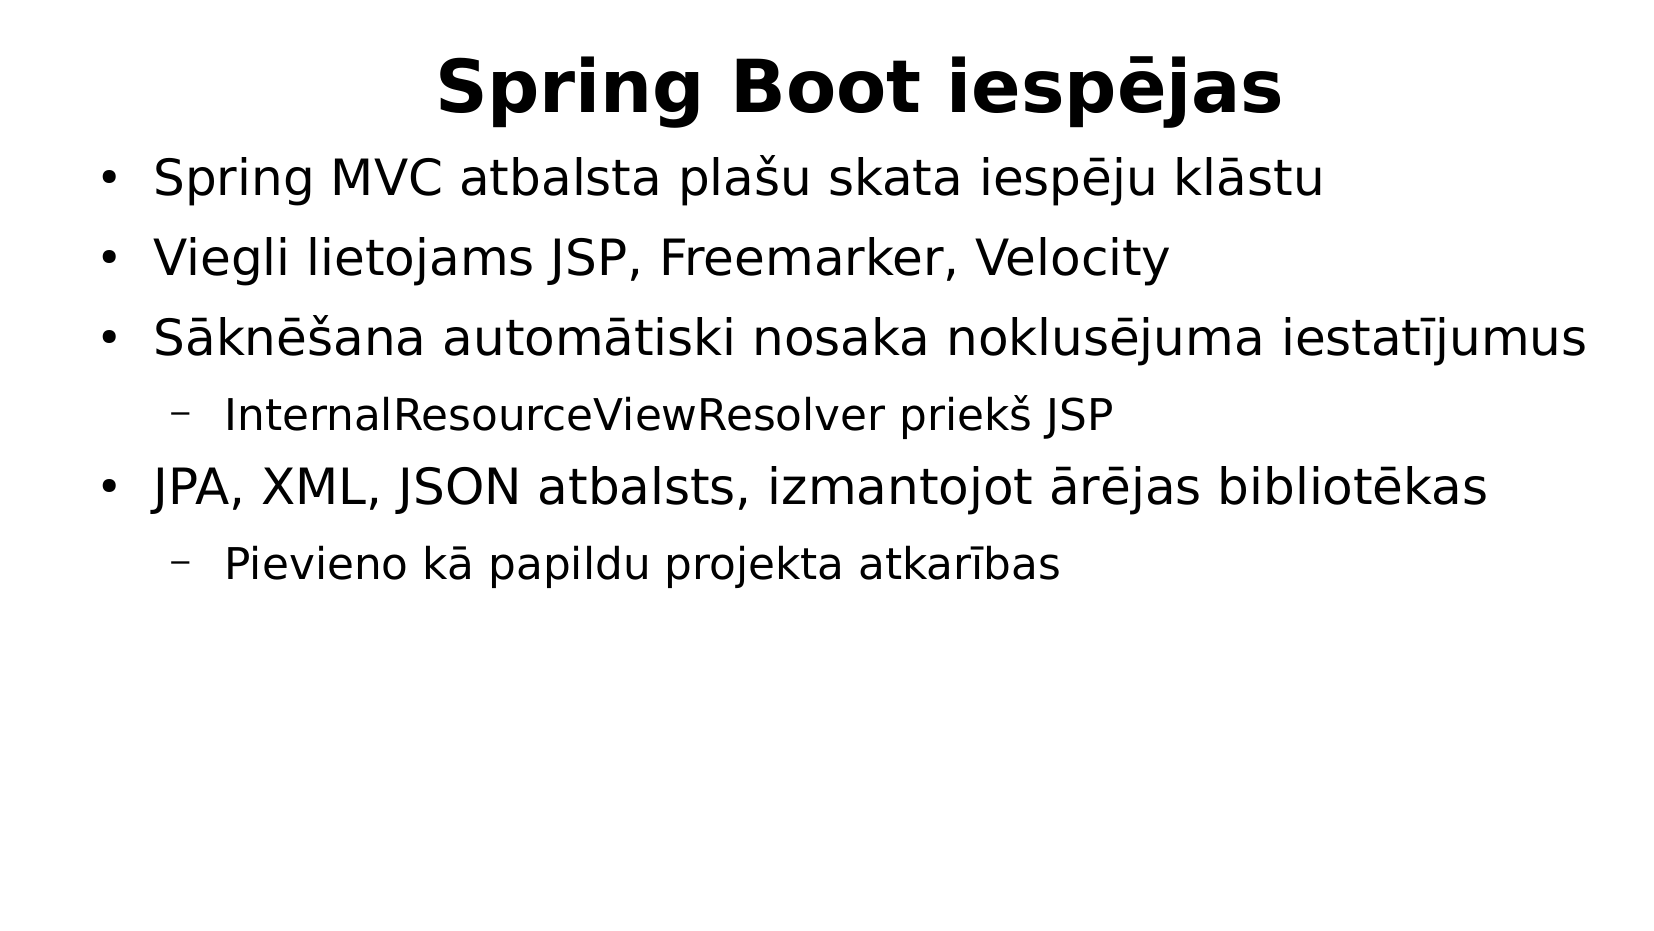

# Spring Boot iespējas
Spring MVC atbalsta plašu skata iespēju klāstu
Viegli lietojams JSP, Freemarker, Velocity
Sāknēšana automātiski nosaka noklusējuma iestatījumus
InternalResourceViewResolver priekš JSP
JPA, XML, JSON atbalsts, izmantojot ārējas bibliotēkas
Pievieno kā papildu projekta atkarības